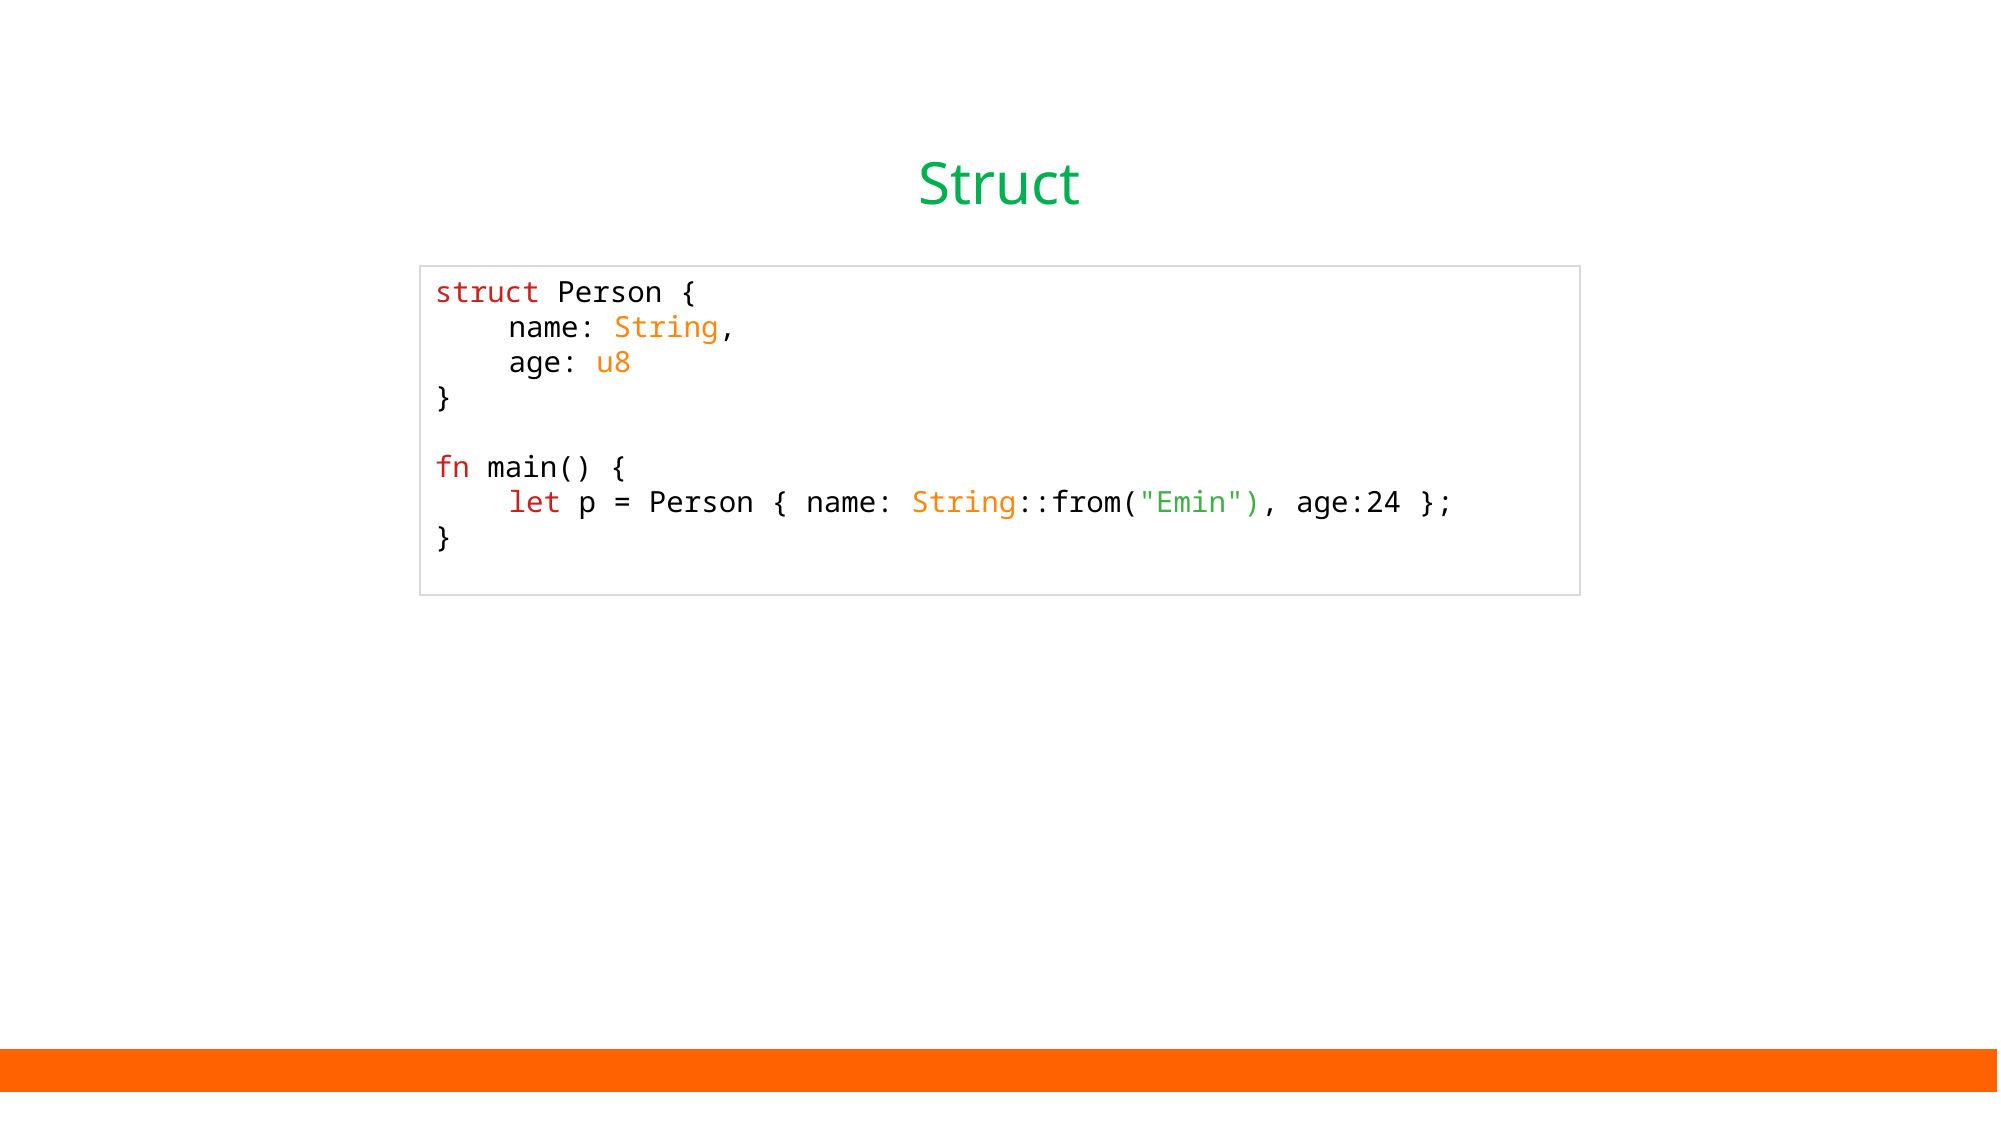

# Struct
struct Person {
	name: String,
	age: u8
}
fn main() {
	let p = Person { name: String::from("Emin"), age:24 };
}